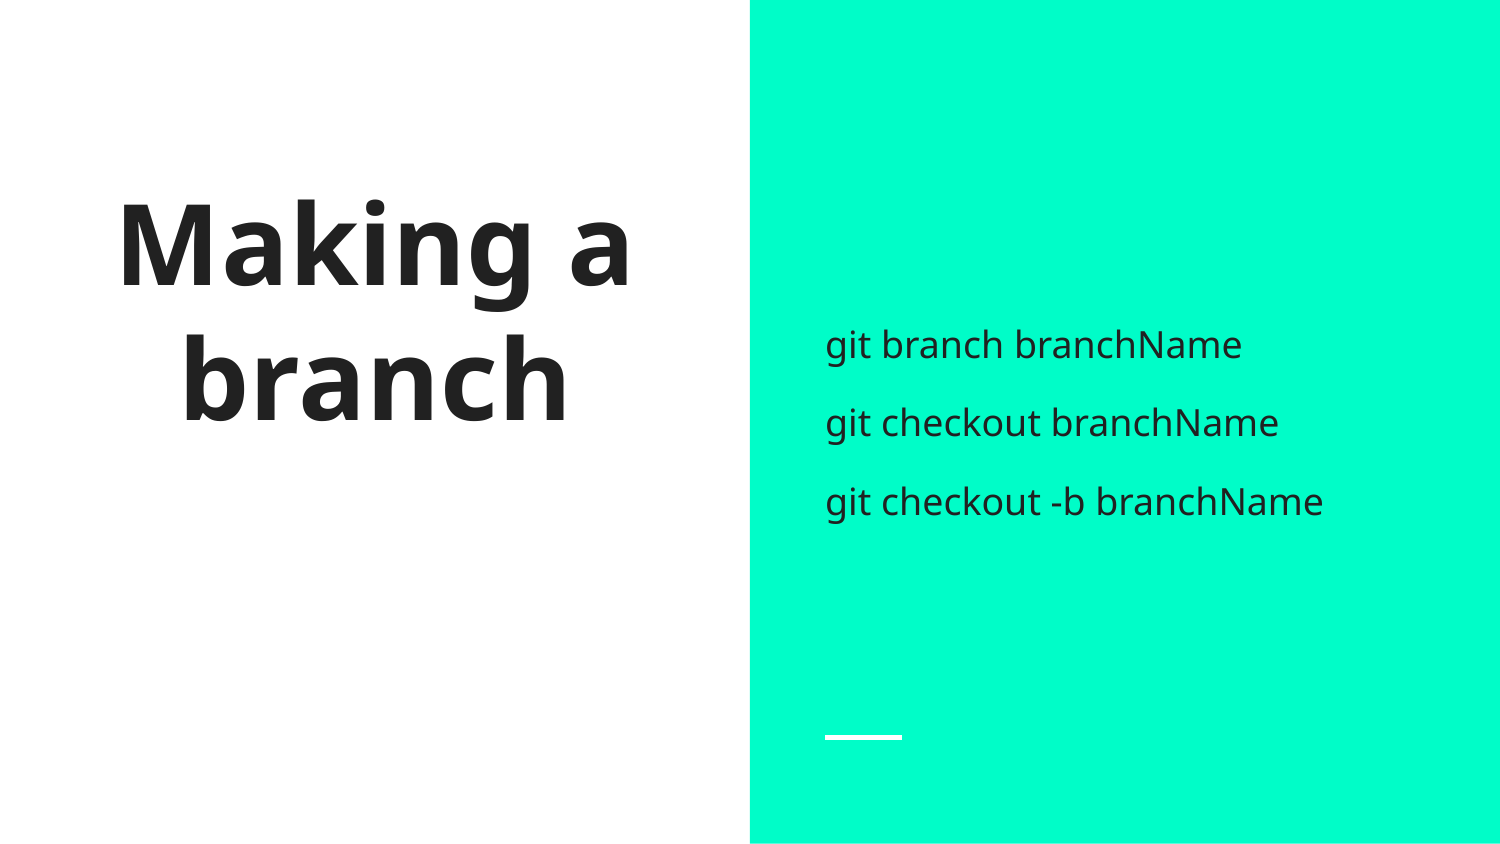

git branch branchName
git checkout branchName
git checkout -b branchName
# Making a branch